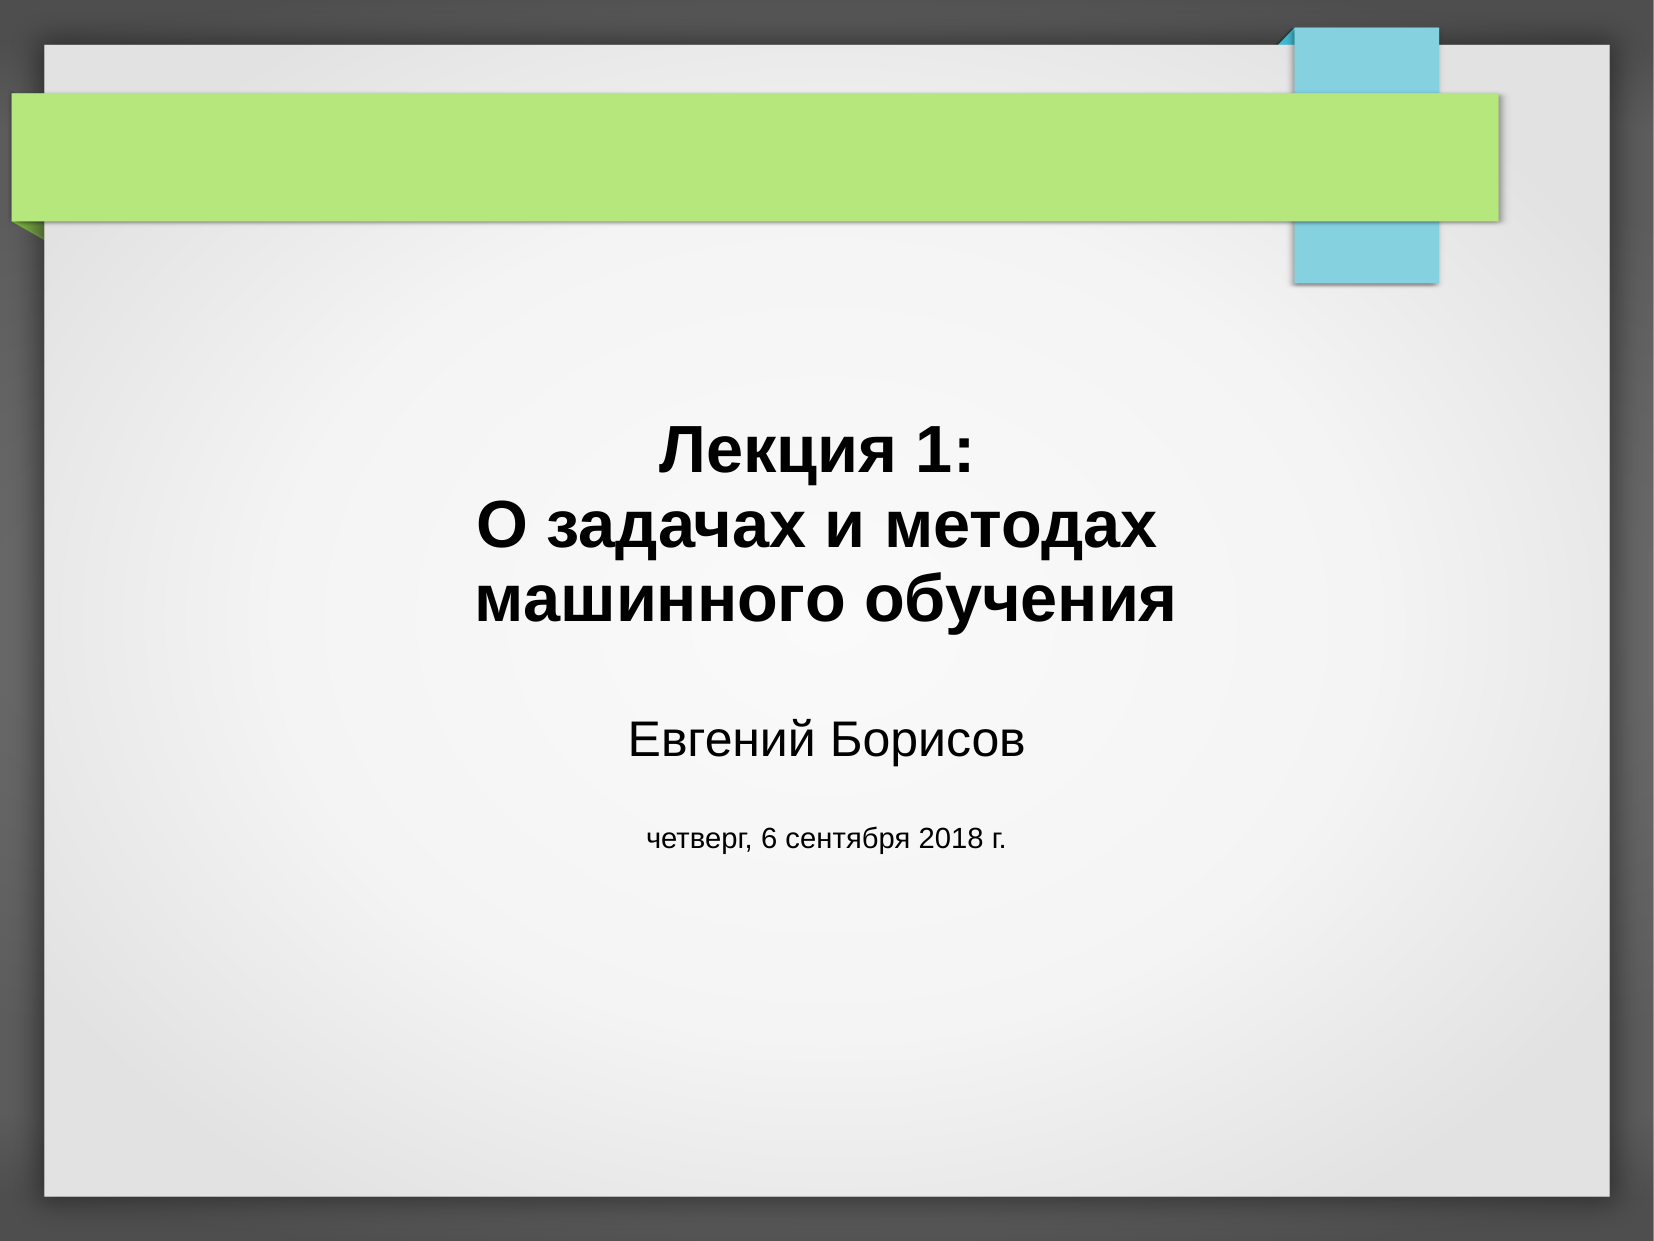

# Лекция 1:
О задачах и методах
машинного обучения
Евгений Борисов
четверг, 6 сентября 2018 г.